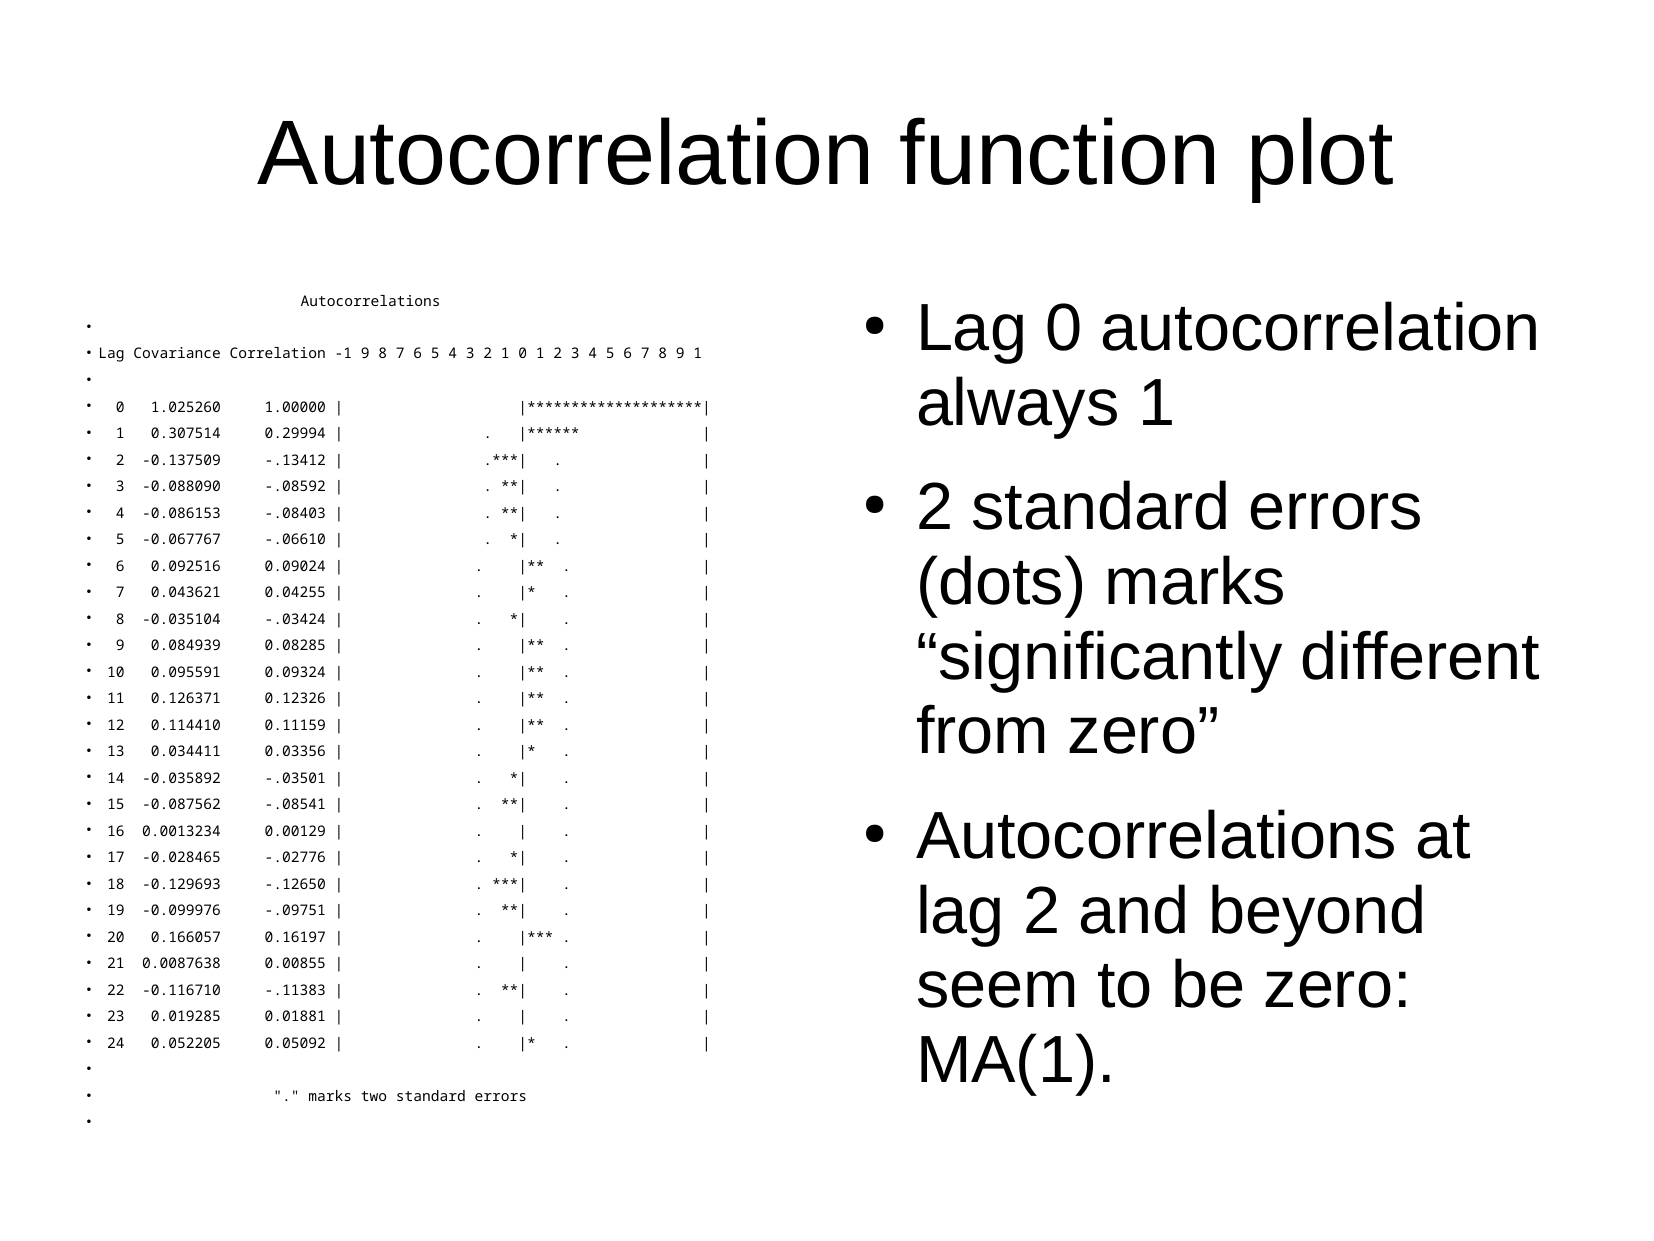

# Autocorrelation function plot
 Autocorrelations
Lag Covariance Correlation -1 9 8 7 6 5 4 3 2 1 0 1 2 3 4 5 6 7 8 9 1
 0 1.025260 1.00000 | |********************|
 1 0.307514 0.29994 | . |****** |
 2 -0.137509 -.13412 | .***| . |
 3 -0.088090 -.08592 | . **| . |
 4 -0.086153 -.08403 | . **| . |
 5 -0.067767 -.06610 | . *| . |
 6 0.092516 0.09024 | . |** . |
 7 0.043621 0.04255 | . |* . |
 8 -0.035104 -.03424 | . *| . |
 9 0.084939 0.08285 | . |** . |
 10 0.095591 0.09324 | . |** . |
 11 0.126371 0.12326 | . |** . |
 12 0.114410 0.11159 | . |** . |
 13 0.034411 0.03356 | . |* . |
 14 -0.035892 -.03501 | . *| . |
 15 -0.087562 -.08541 | . **| . |
 16 0.0013234 0.00129 | . | . |
 17 -0.028465 -.02776 | . *| . |
 18 -0.129693 -.12650 | . ***| . |
 19 -0.099976 -.09751 | . **| . |
 20 0.166057 0.16197 | . |*** . |
 21 0.0087638 0.00855 | . | . |
 22 -0.116710 -.11383 | . **| . |
 23 0.019285 0.01881 | . | . |
 24 0.052205 0.05092 | . |* . |
 "." marks two standard errors
Lag 0 autocorrelation always 1
2 standard errors (dots) marks “significantly different from zero”
Autocorrelations at lag 2 and beyond seem to be zero: MA(1).